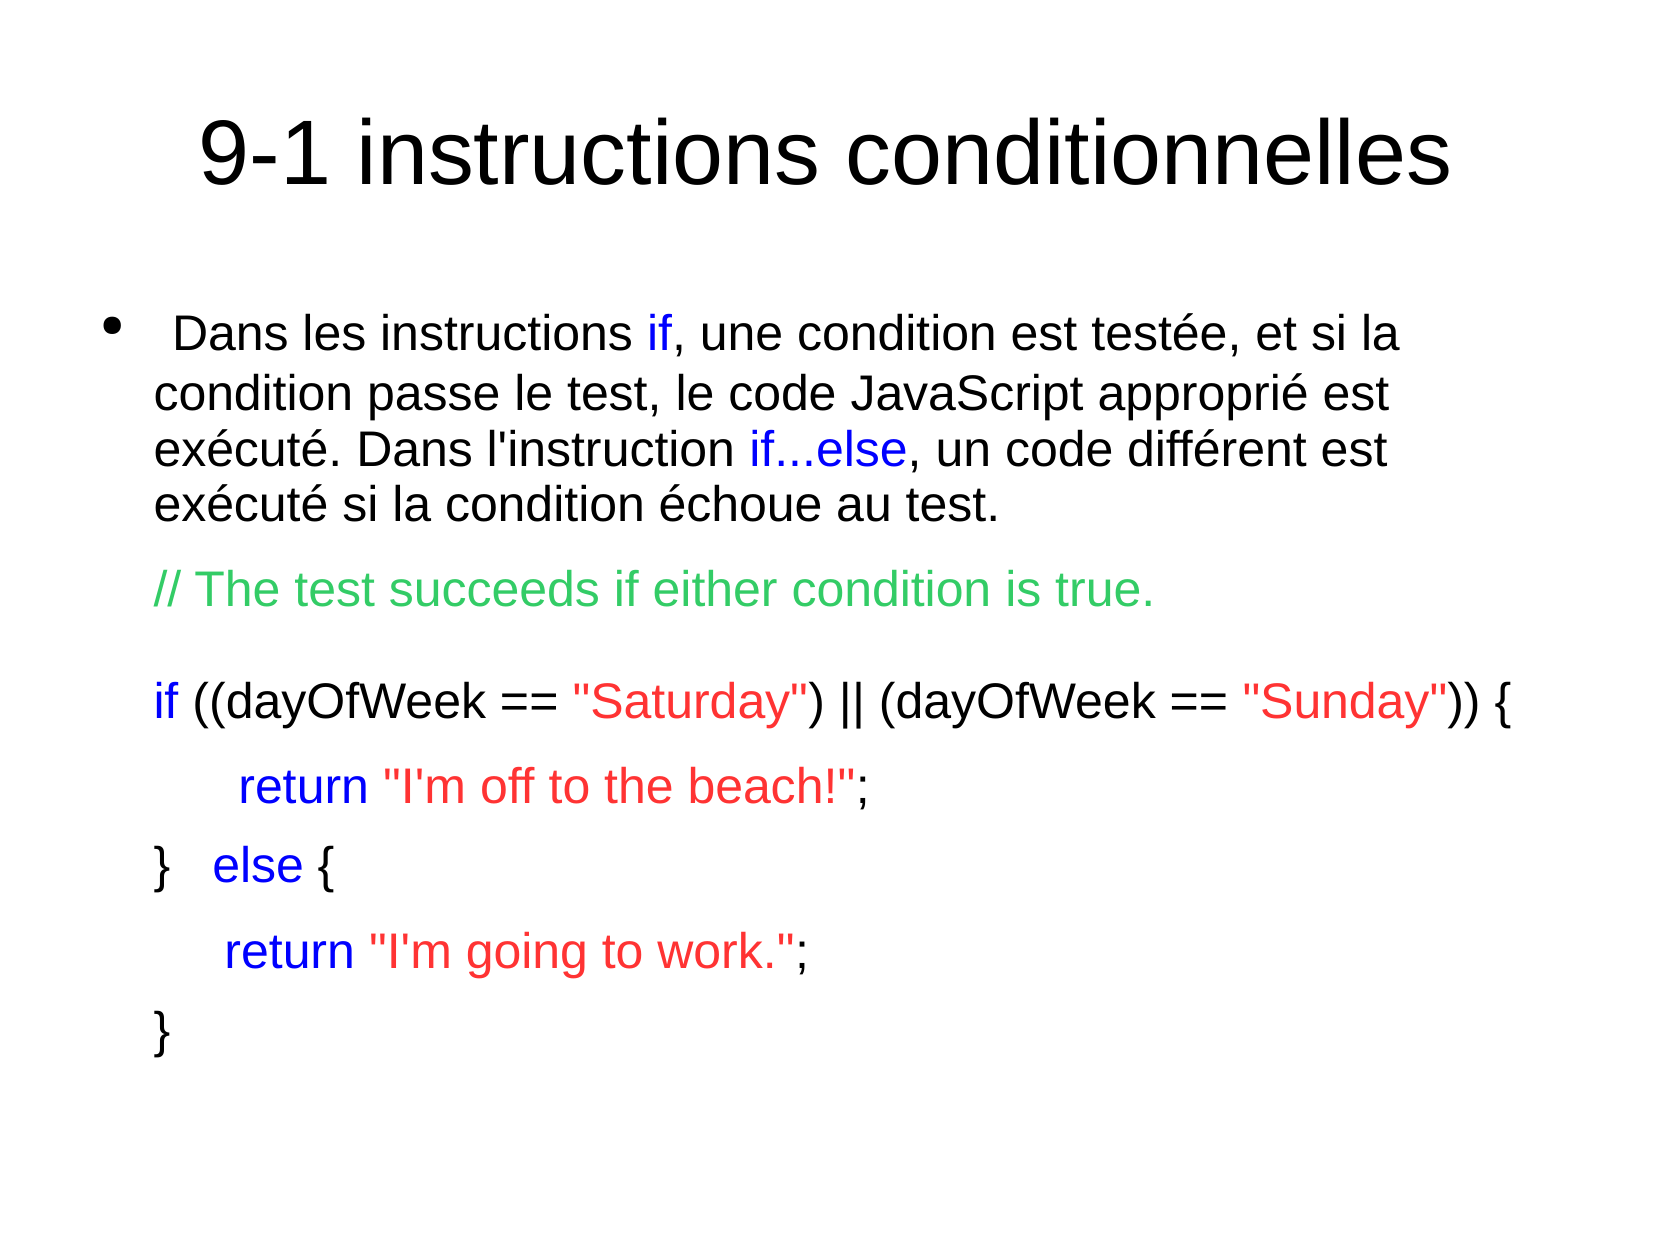

# 9-1 instructions conditionnelles
 Dans les instructions if, une condition est testée, et si la condition passe le test, le code JavaScript approprié est exécuté. Dans l'instruction if...else, un code différent est exécuté si la condition échoue au test.
// The test succeeds if either condition is true.
if ((dayOfWeek == "Saturday") || (dayOfWeek == "Sunday")) {
 return "I'm off to the beach!";
} else {
return "I'm going to work.";
}